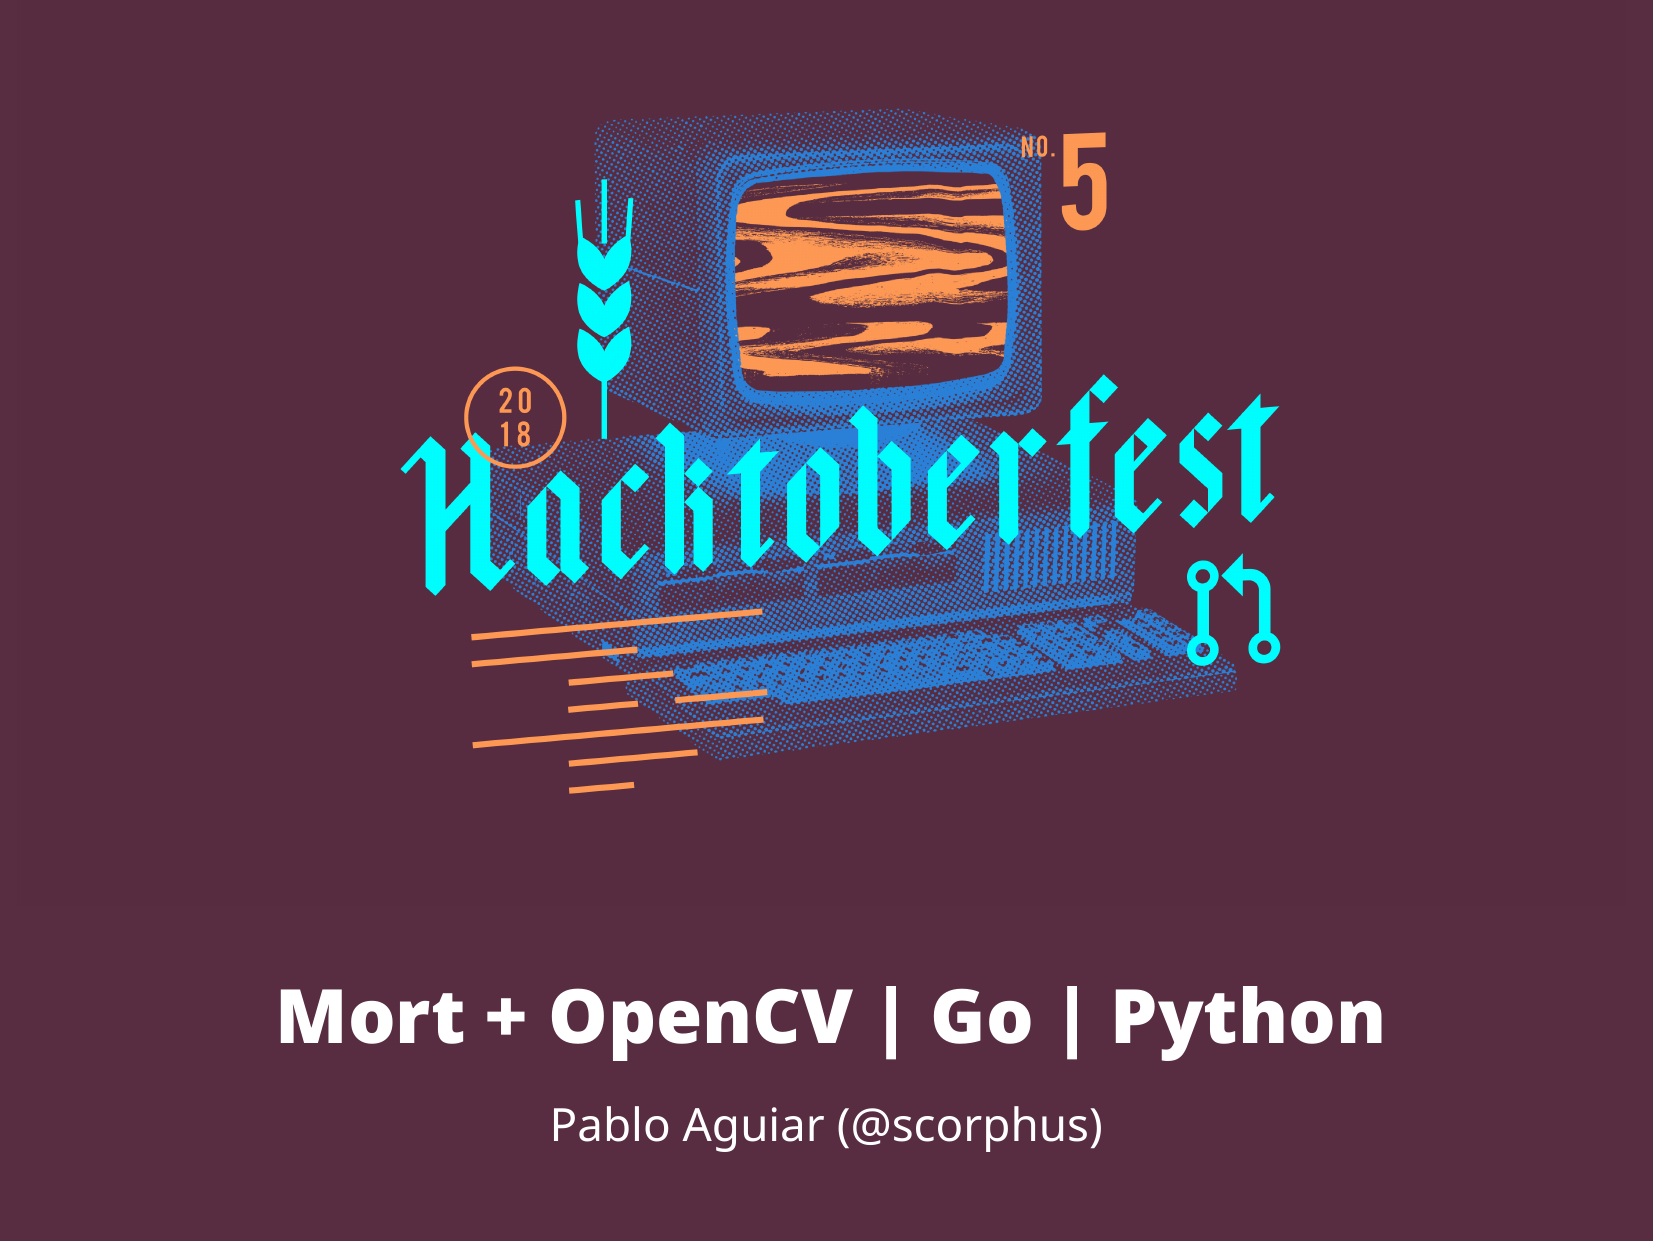

# Mort + OpenCV | Go | Python
Pablo Aguiar (@scorphus)